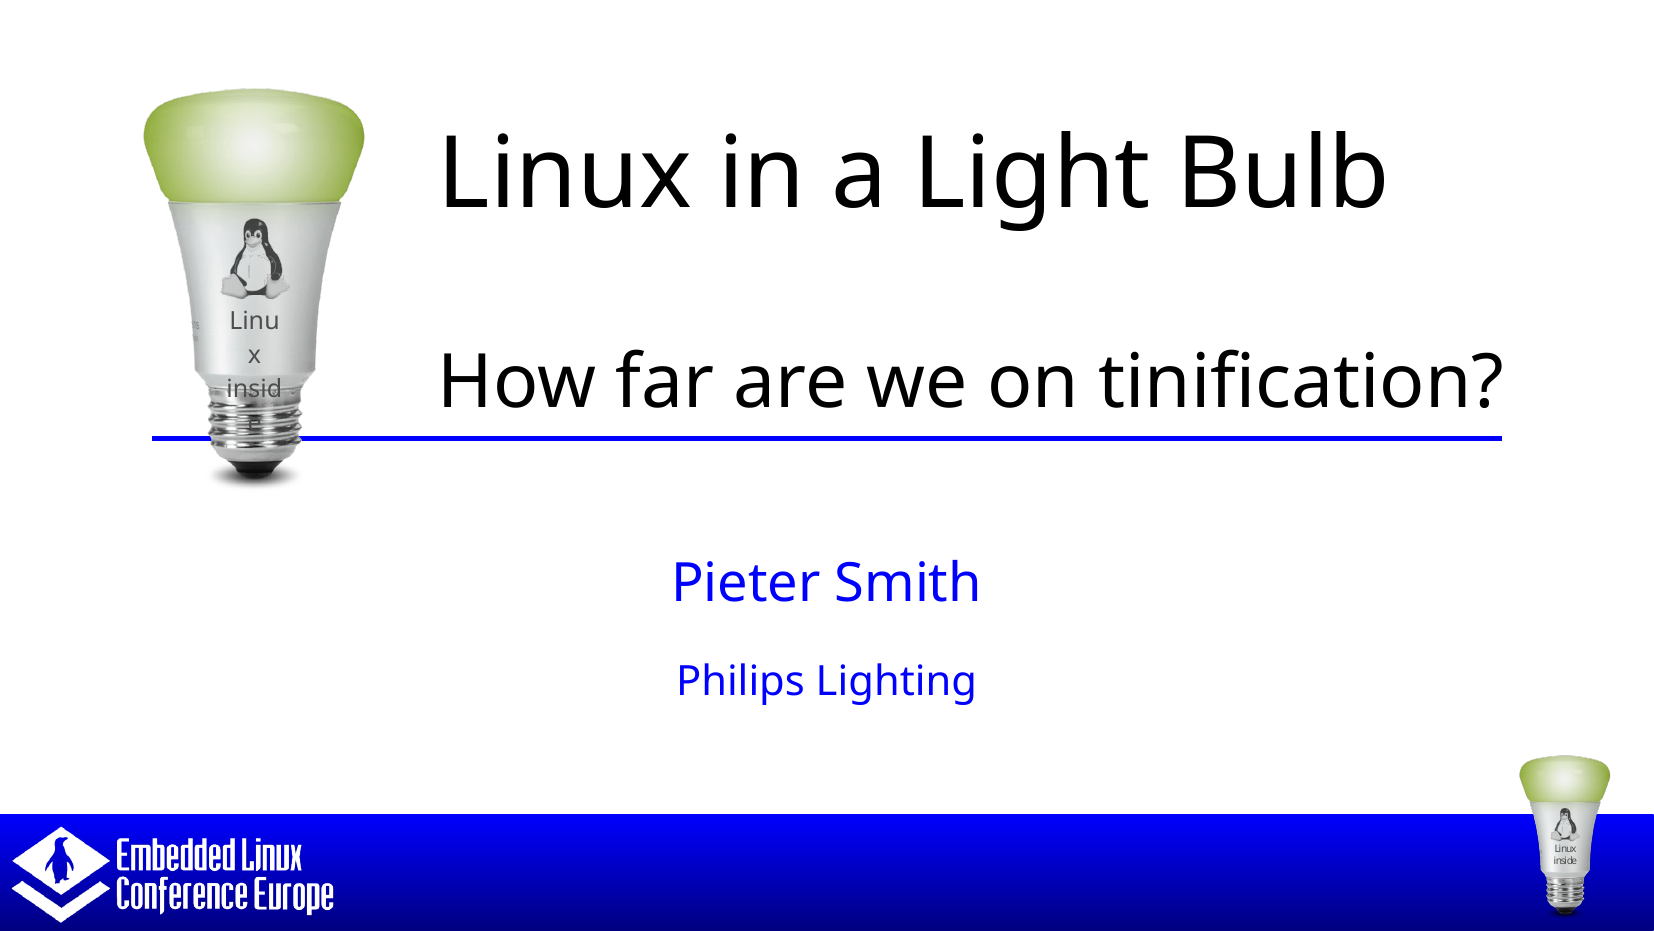

Linux
inside
# Linux in a Light Bulb How far are we on tinification?
Pieter Smith
Philips Lighting